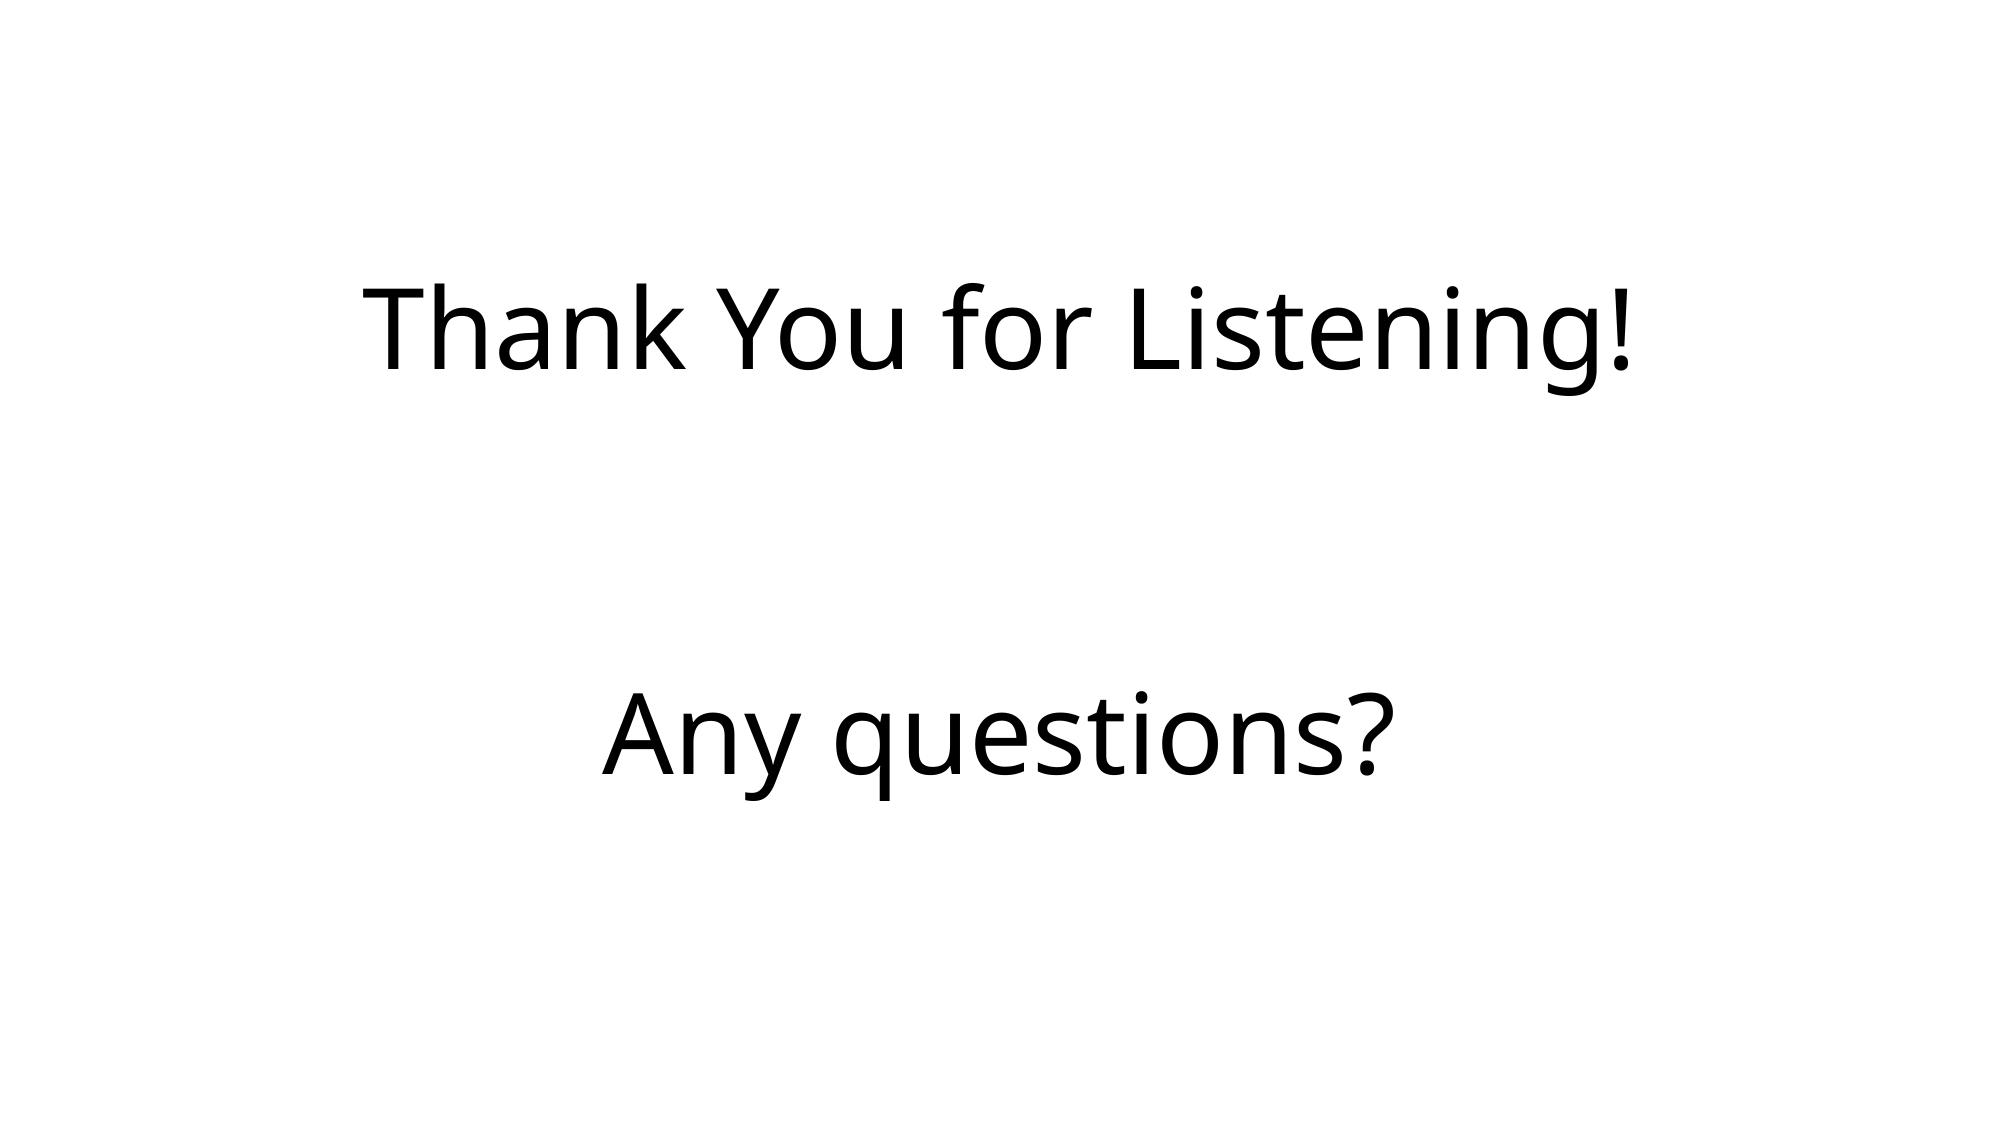

# Thank You for Listening! Any questions?